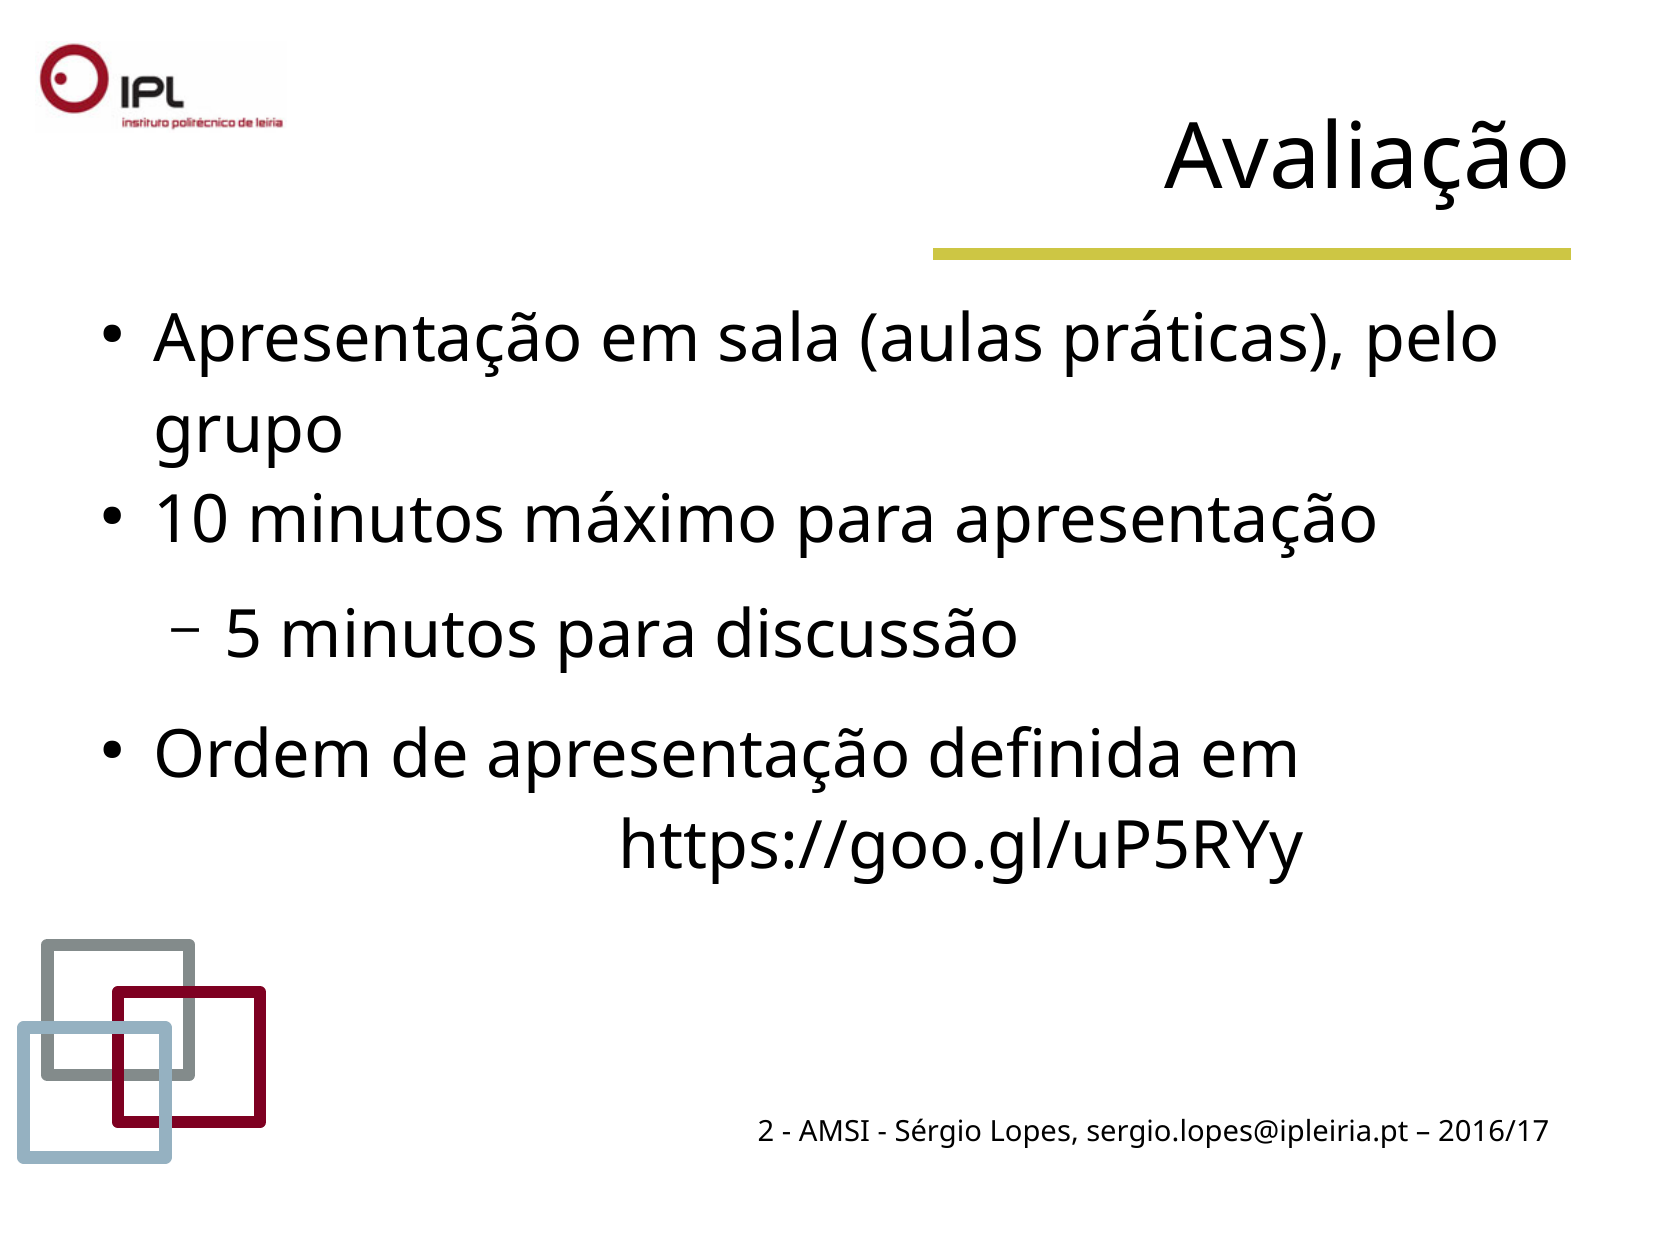

# Avaliação
Apresentação em sala (aulas práticas), pelo grupo
10 minutos máximo para apresentação
5 minutos para discussão
Ordem de apresentação definida em https://goo.gl/uP5RYy
2 - AMSI - Sérgio Lopes, sergio.lopes@ipleiria.pt – 2016/17